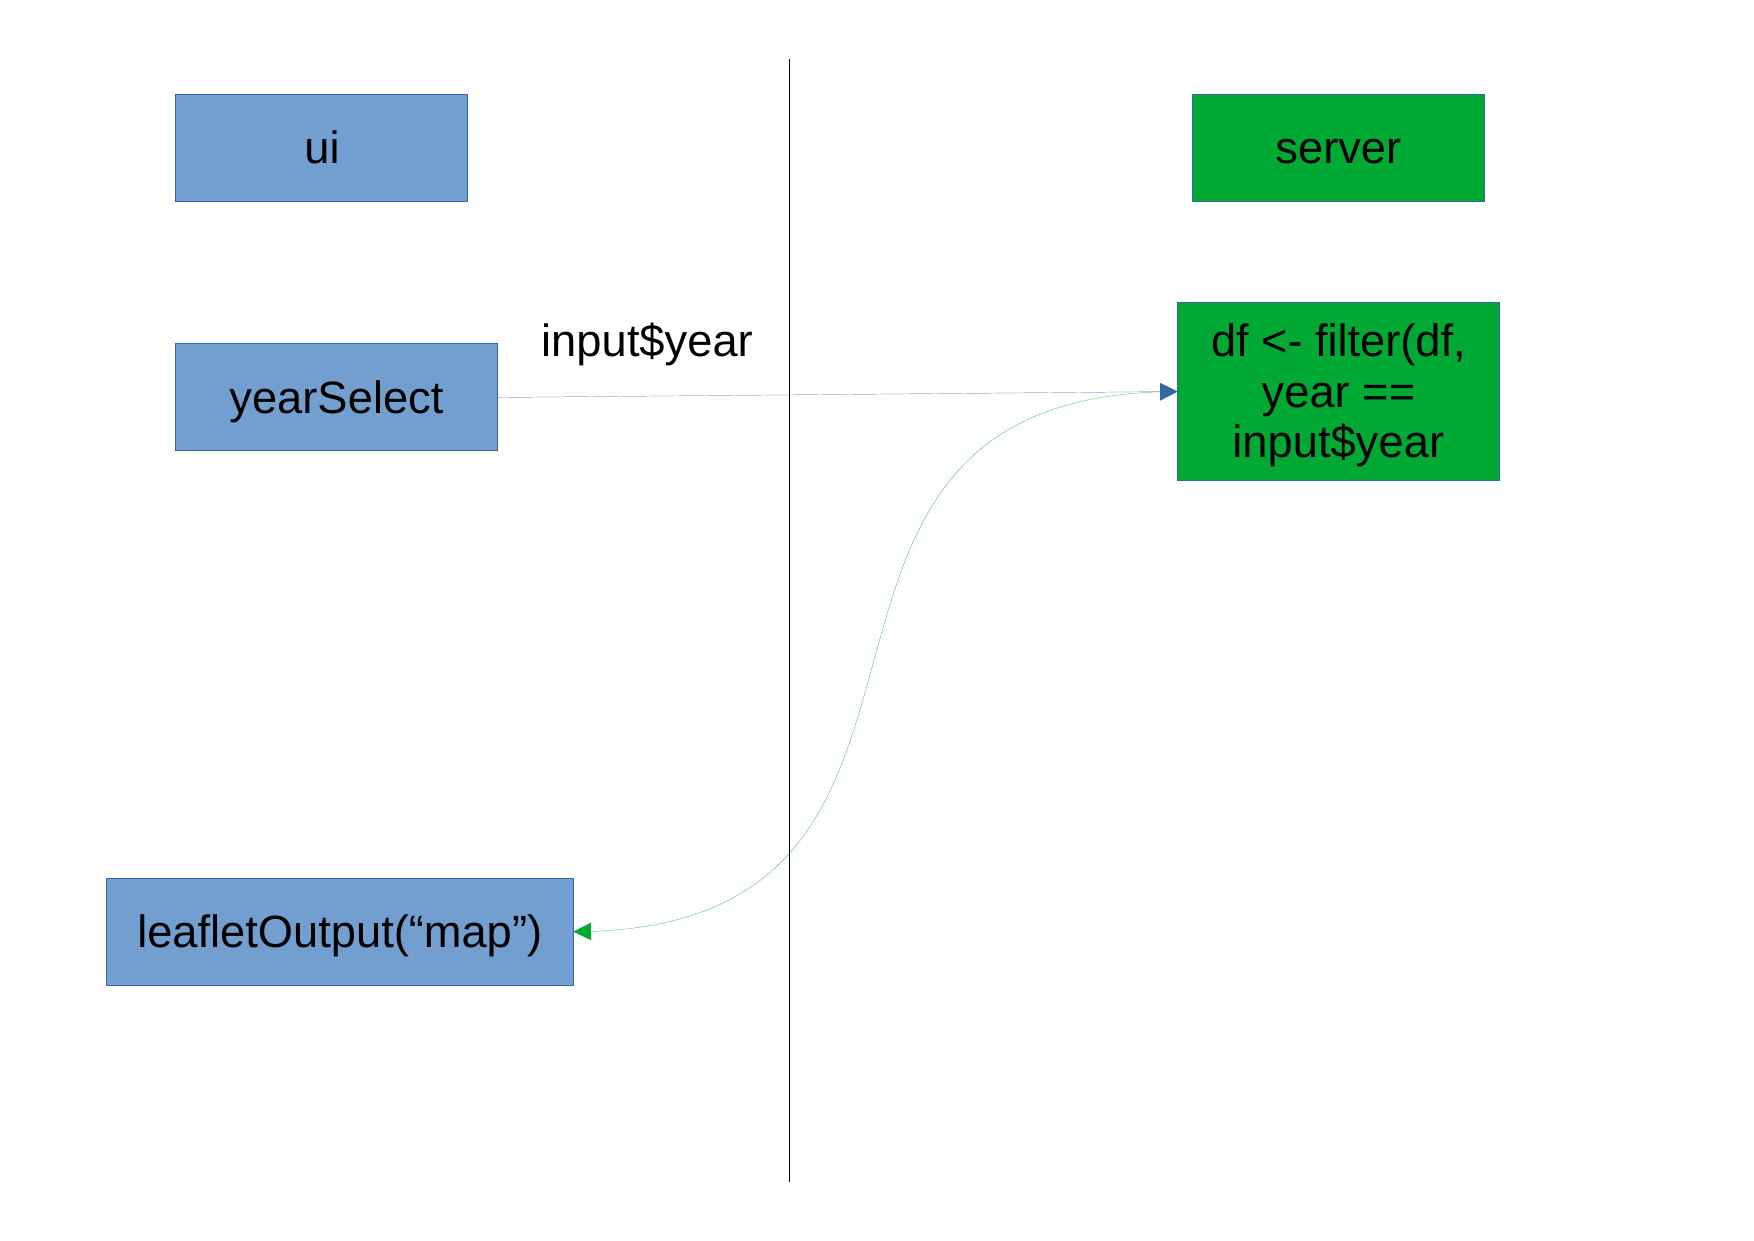

ui
server
df <- filter(df, year == input$year
input$year
yearSelect
leafletOutput(“map”)